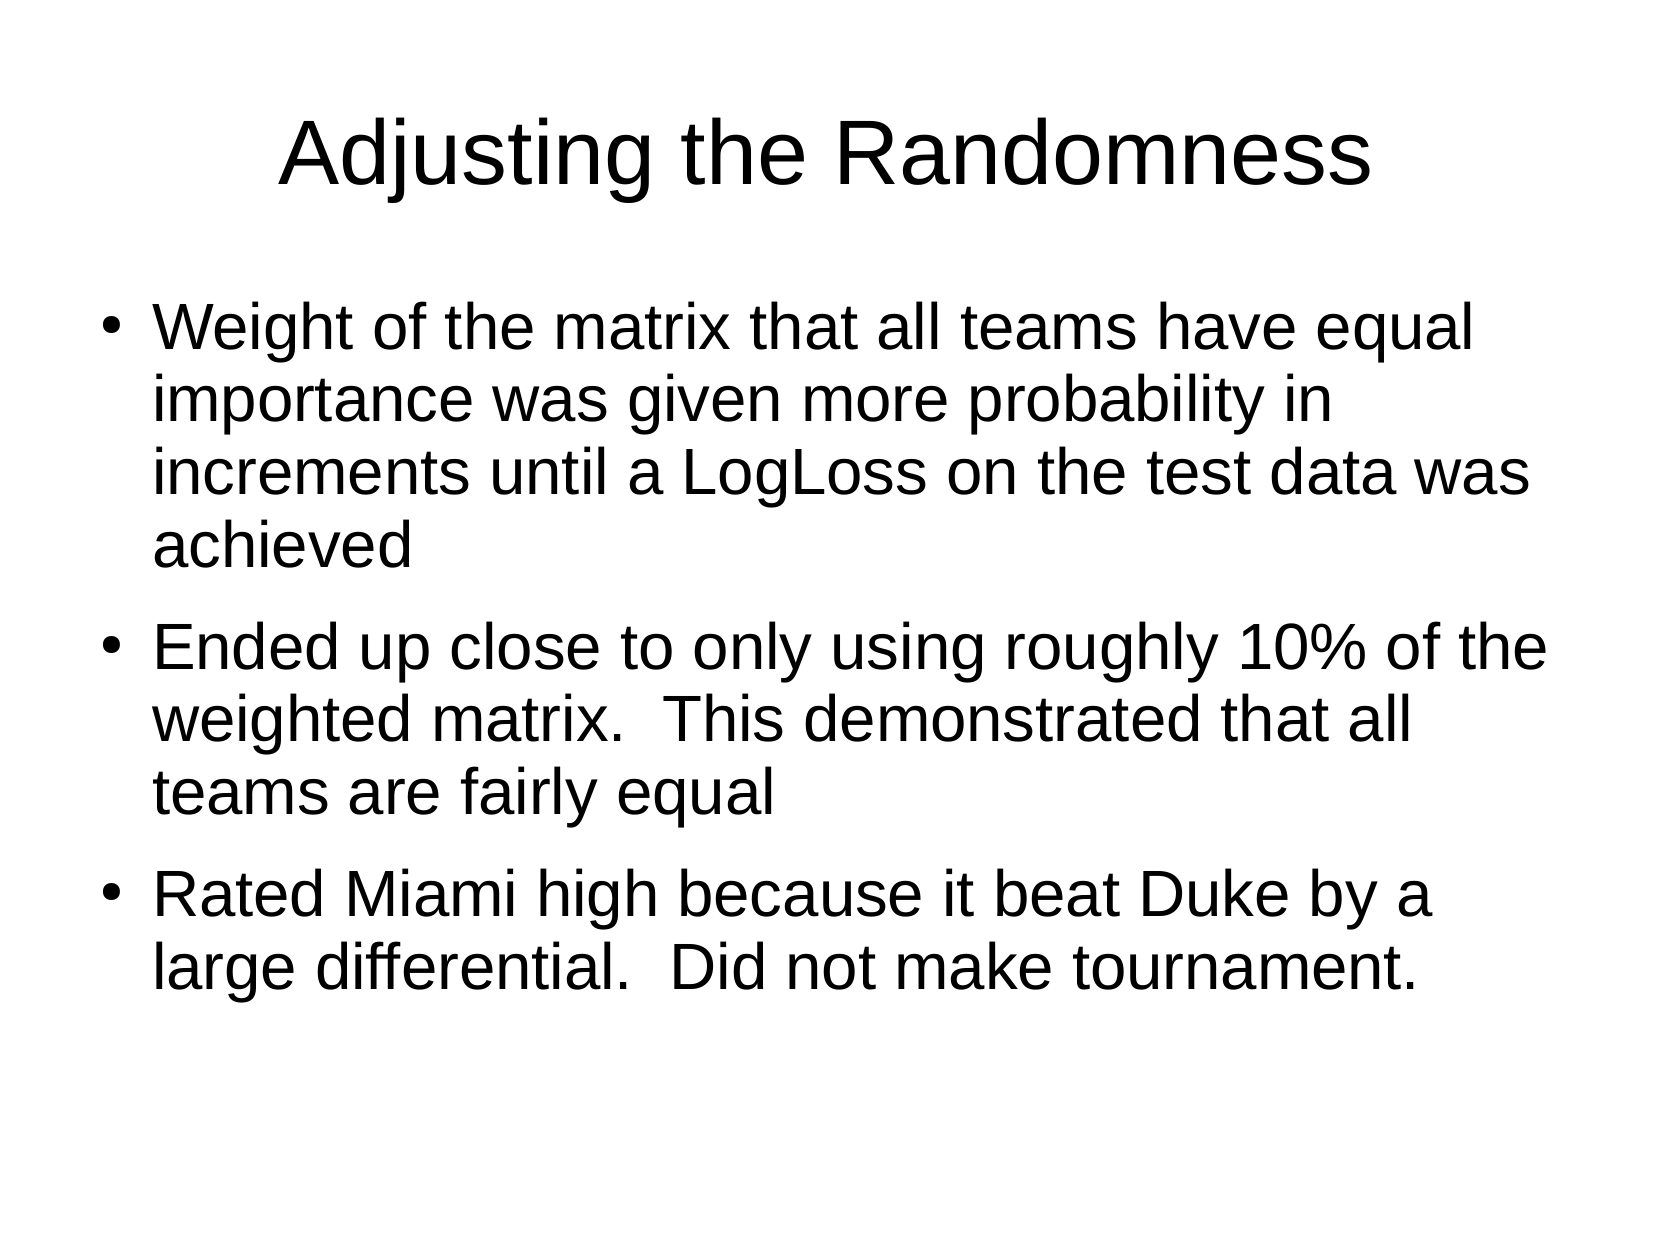

# Adjusting the Randomness
Weight of the matrix that all teams have equal importance was given more probability in increments until a LogLoss on the test data was achieved
Ended up close to only using roughly 10% of the weighted matrix. This demonstrated that all teams are fairly equal
Rated Miami high because it beat Duke by a large differential. Did not make tournament.